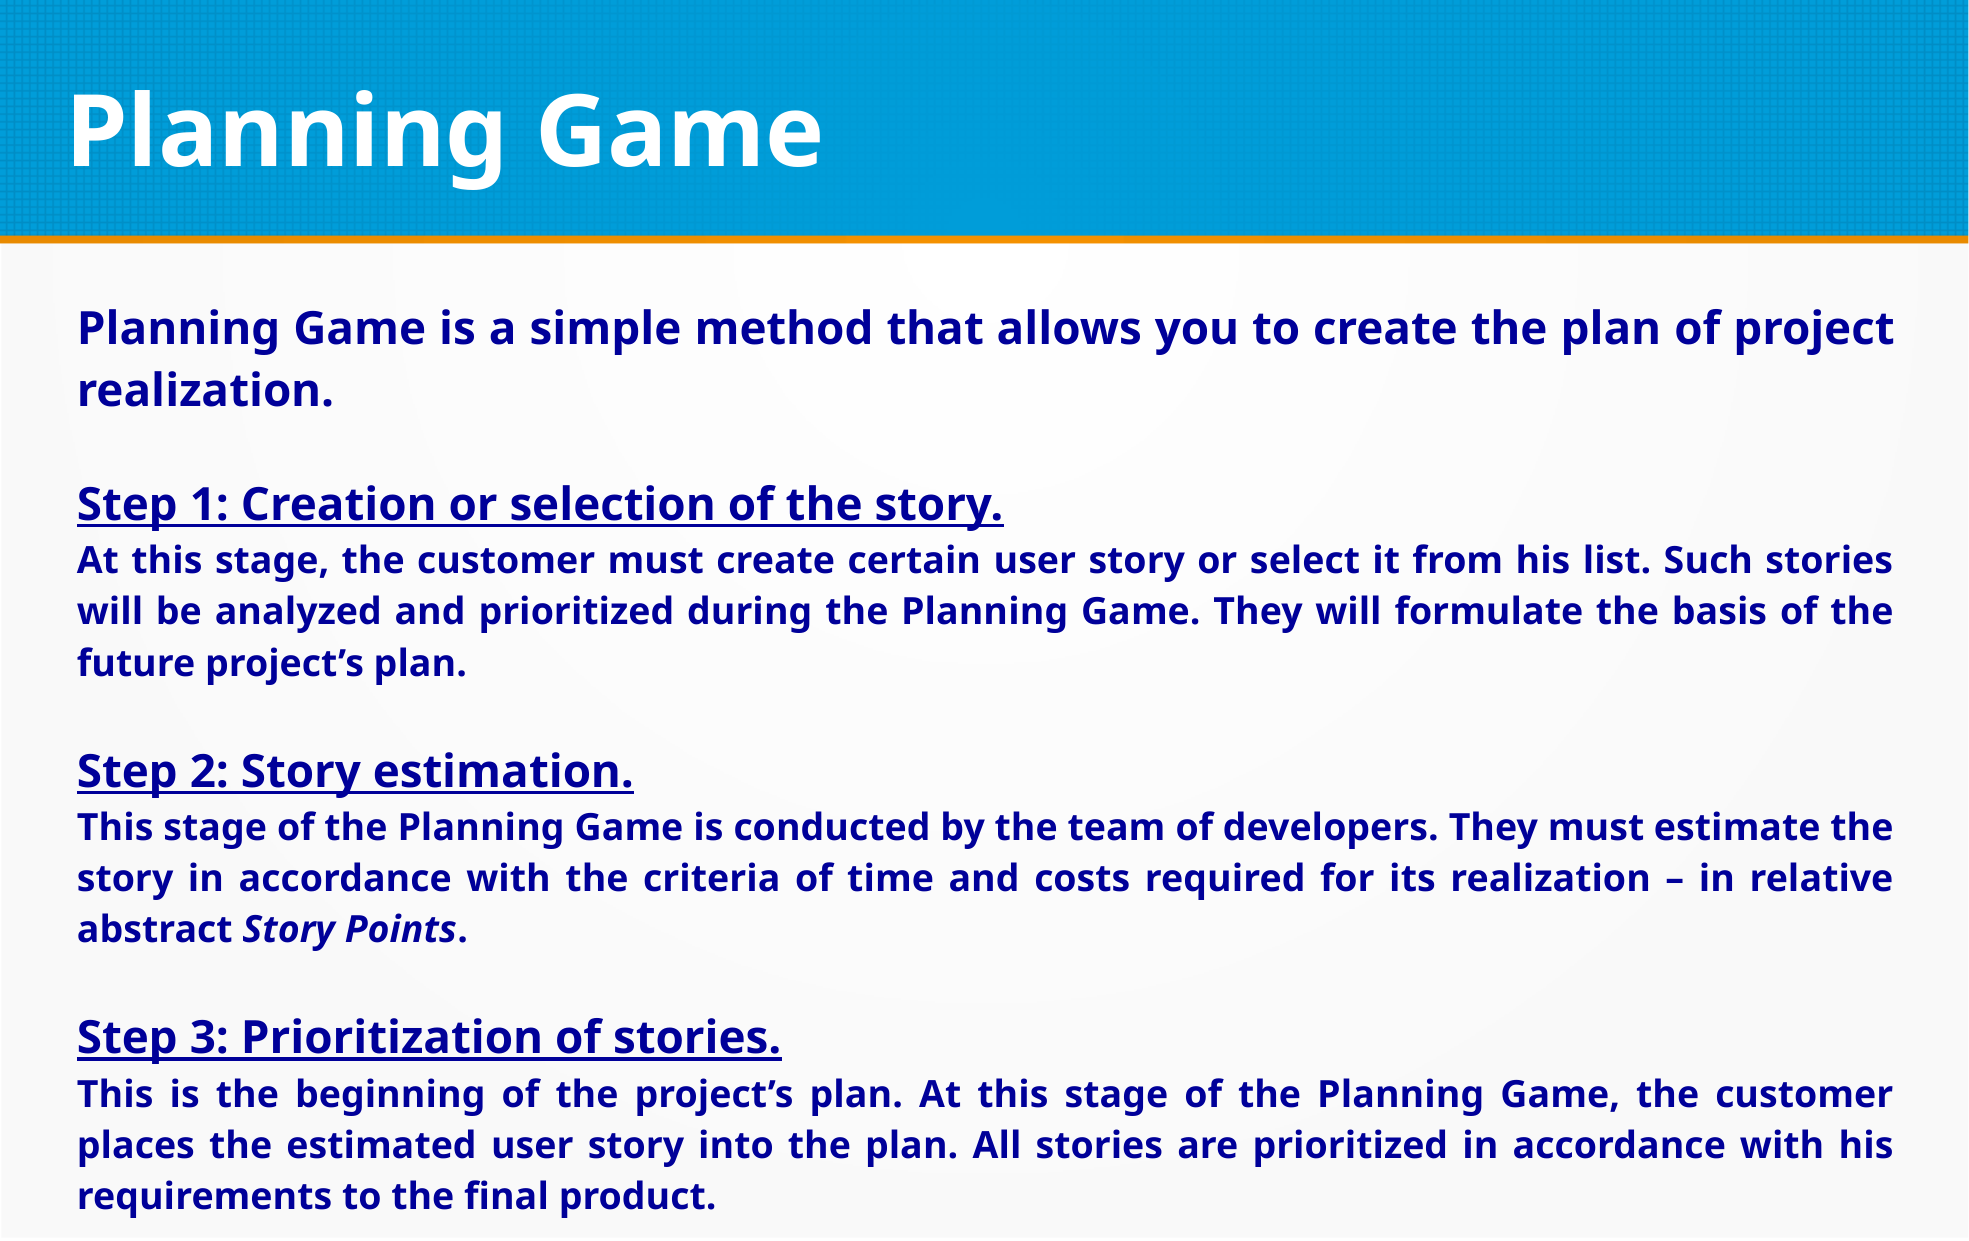

Planning Game
Planning Game is a simple method that allows you to create the plan of project realization.
Step 1: Creation or selection of the story.
At this stage, the customer must create certain user story or select it from his list. Such stories will be analyzed and prioritized during the Planning Game. They will formulate the basis of the future project’s plan.
Step 2: Story estimation.
This stage of the Planning Game is conducted by the team of developers. They must estimate the story in accordance with the criteria of time and costs required for its realization – in relative abstract Story Points.
Step 3: Prioritization of stories.
This is the beginning of the project’s plan. At this stage of the Planning Game, the customer places the estimated user story into the plan. All stories are prioritized in accordance with his requirements to the final product.
Step 4: The process is repeated.
After one story is estimated and prioritized in the project’s plan the process is repeated until the plan is completed.